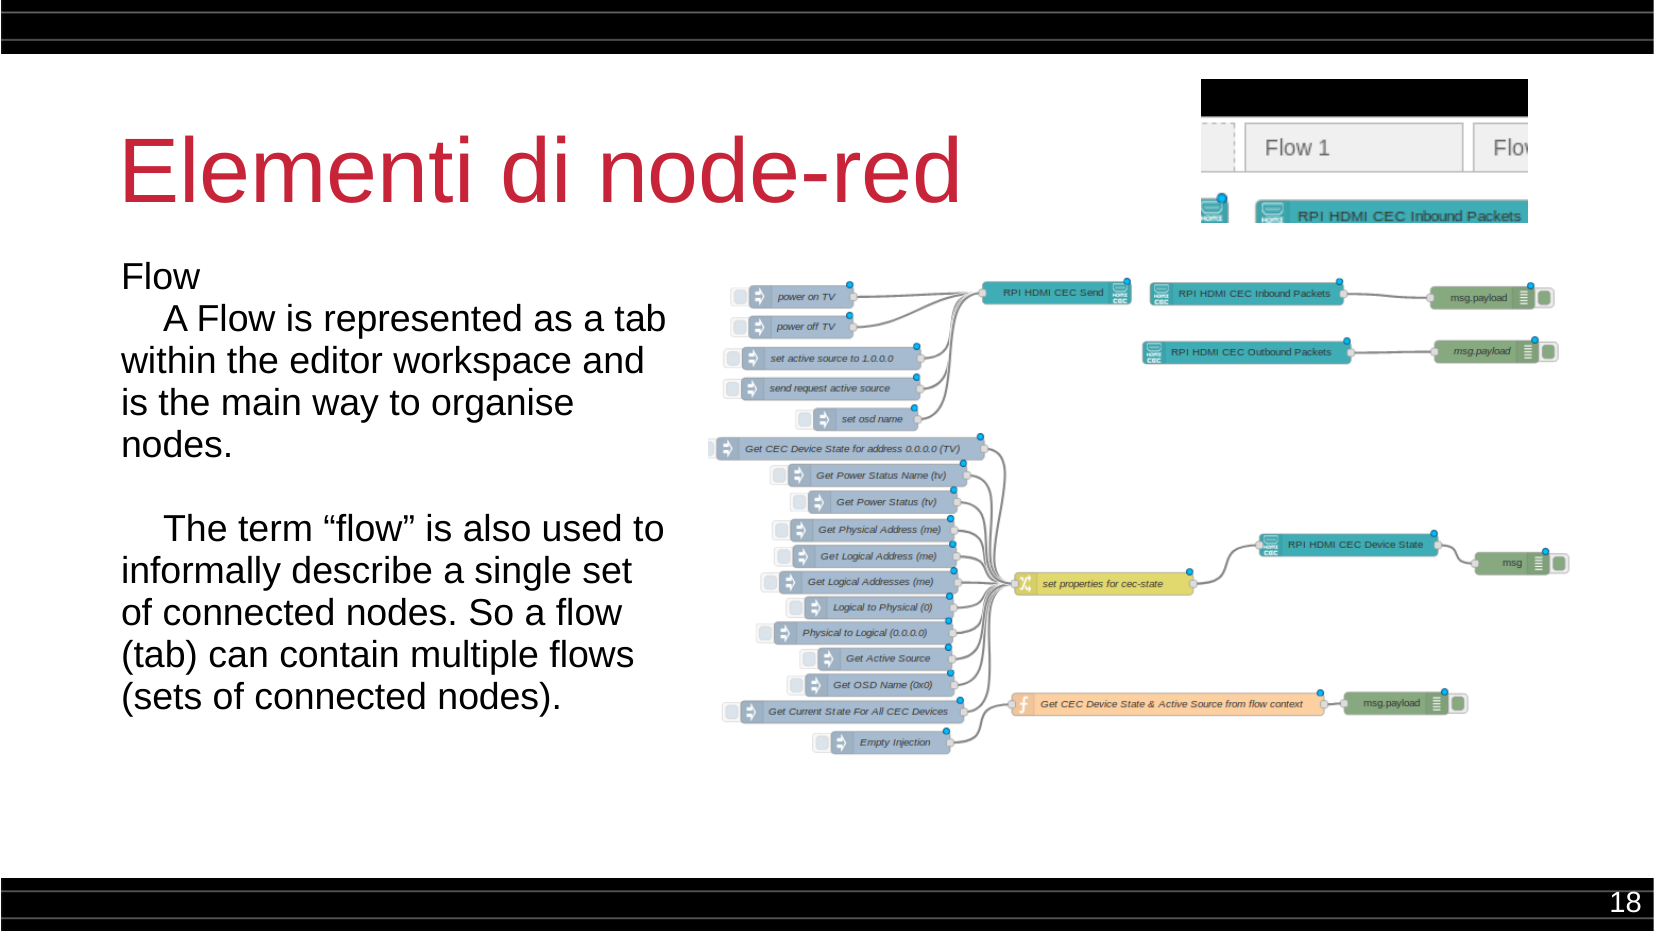

# Elementi di node-red
Flow
 A Flow is represented as a tab within the editor workspace and is the main way to organise nodes.
 The term “flow” is also used to informally describe a single set of connected nodes. So a flow (tab) can contain multiple flows (sets of connected nodes).